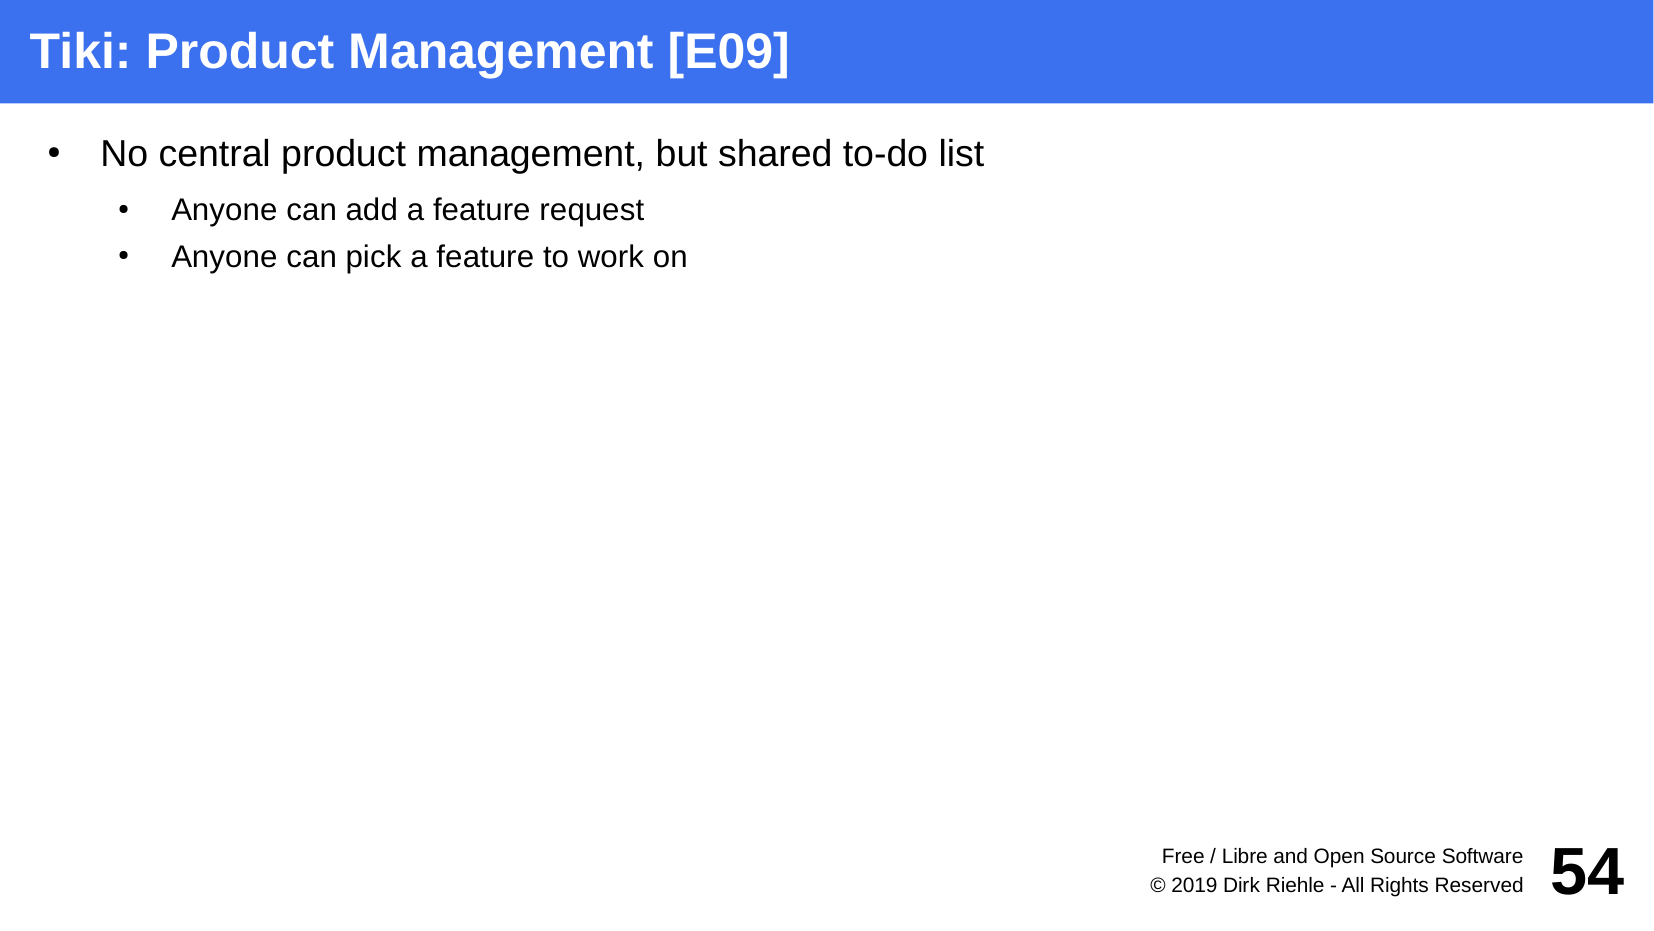

# Tiki: Product Management [E09]
No central product management, but shared to-do list
Anyone can add a feature request
Anyone can pick a feature to work on
Free / Libre and Open Source Software
54
© 2019 Dirk Riehle - All Rights Reserved